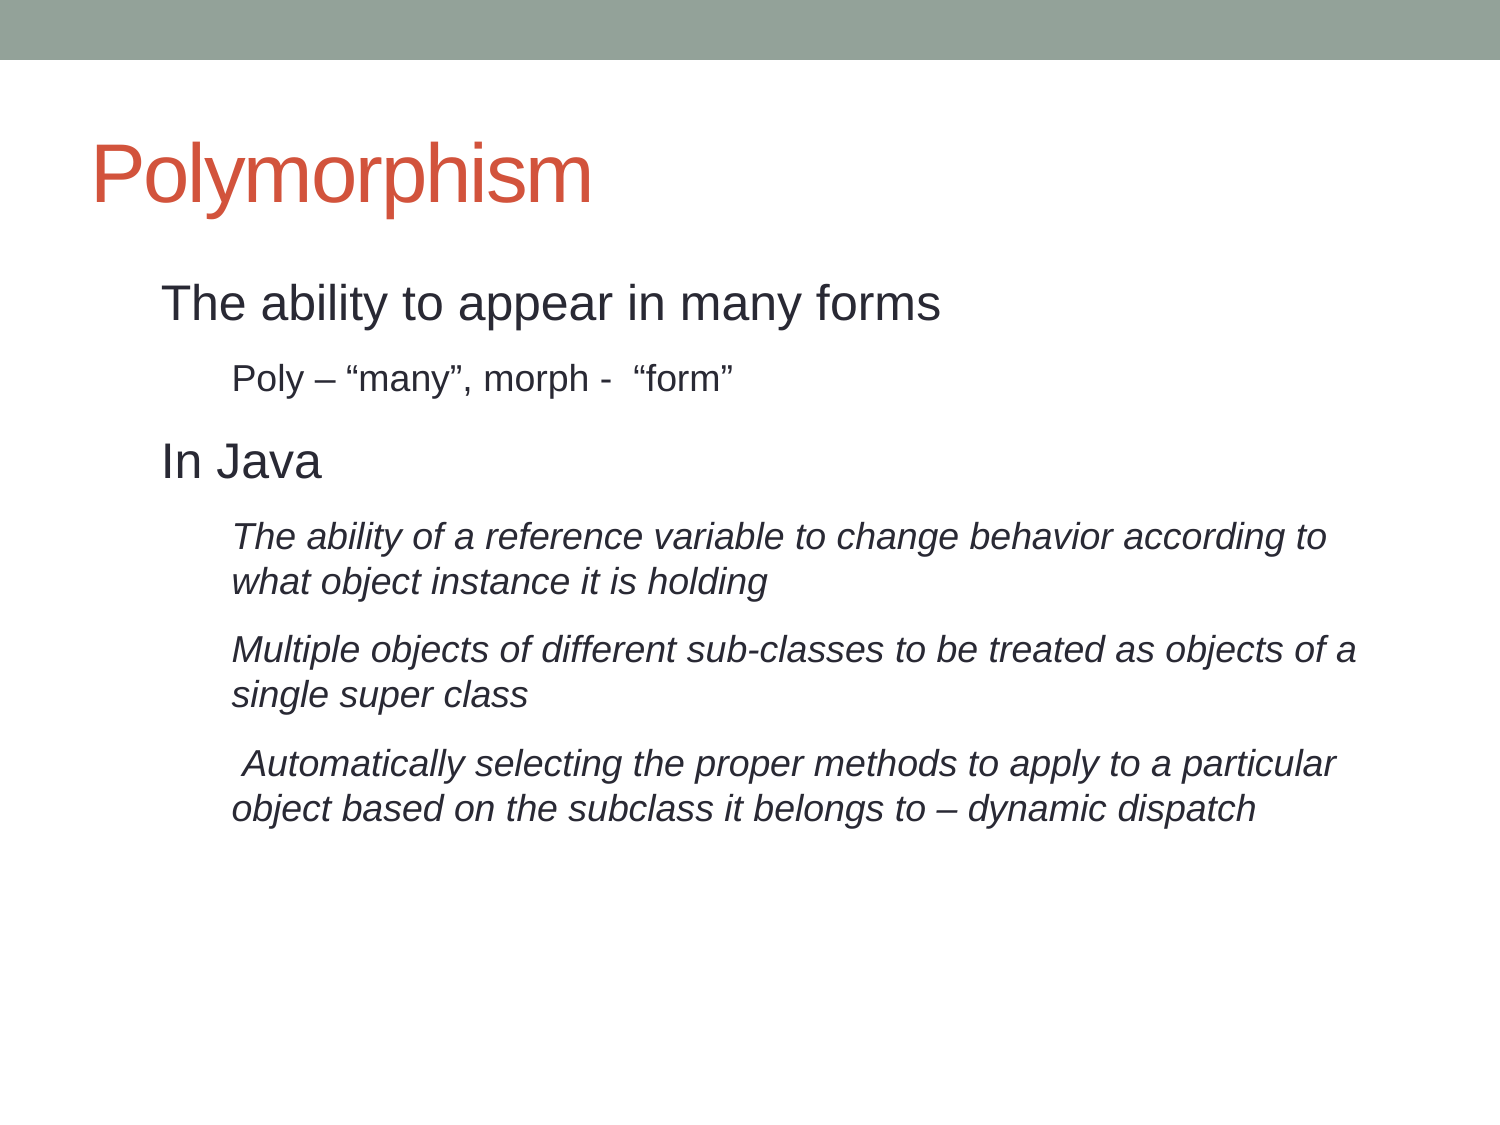

# Polymorphism
The ability to appear in many forms
Poly – “many”, morph - “form”
In Java
The ability of a reference variable to change behavior according to what object instance it is holding
Multiple objects of different sub-classes to be treated as objects of a single super class
 Automatically selecting the proper methods to apply to a particular object based on the subclass it belongs to – dynamic dispatch